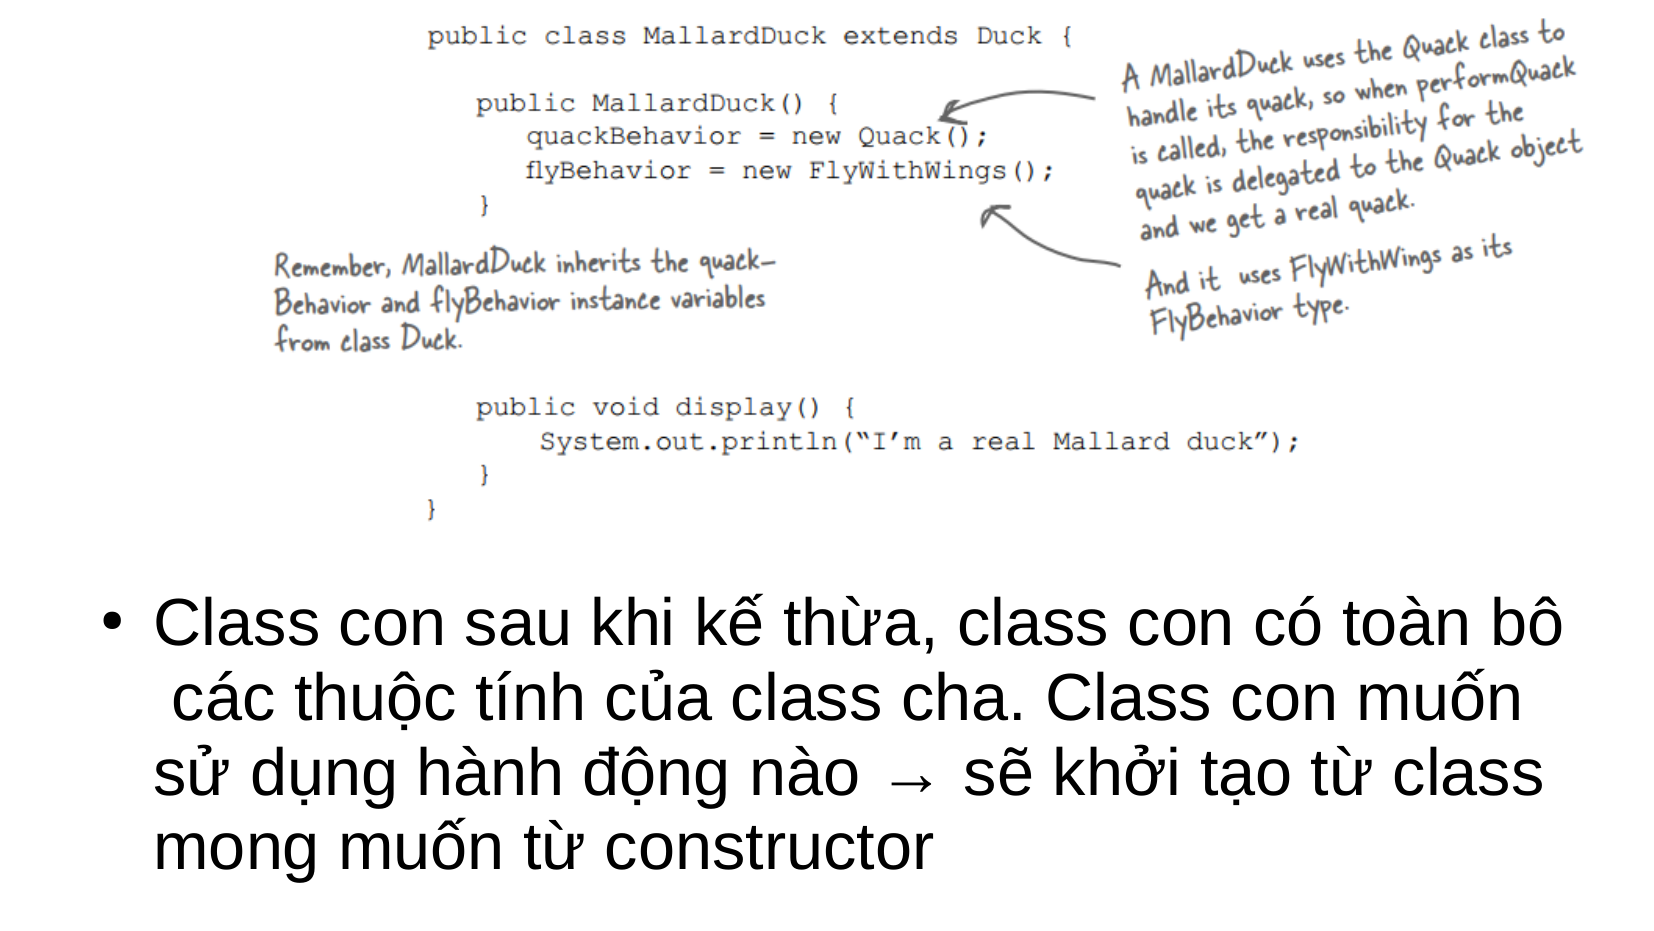

# Class con sau khi kế thừa, class con có toàn bô các thuộc tính của class cha. Class con muốn sử dụng hành động nào → sẽ khởi tạo từ class mong muốn từ constructor